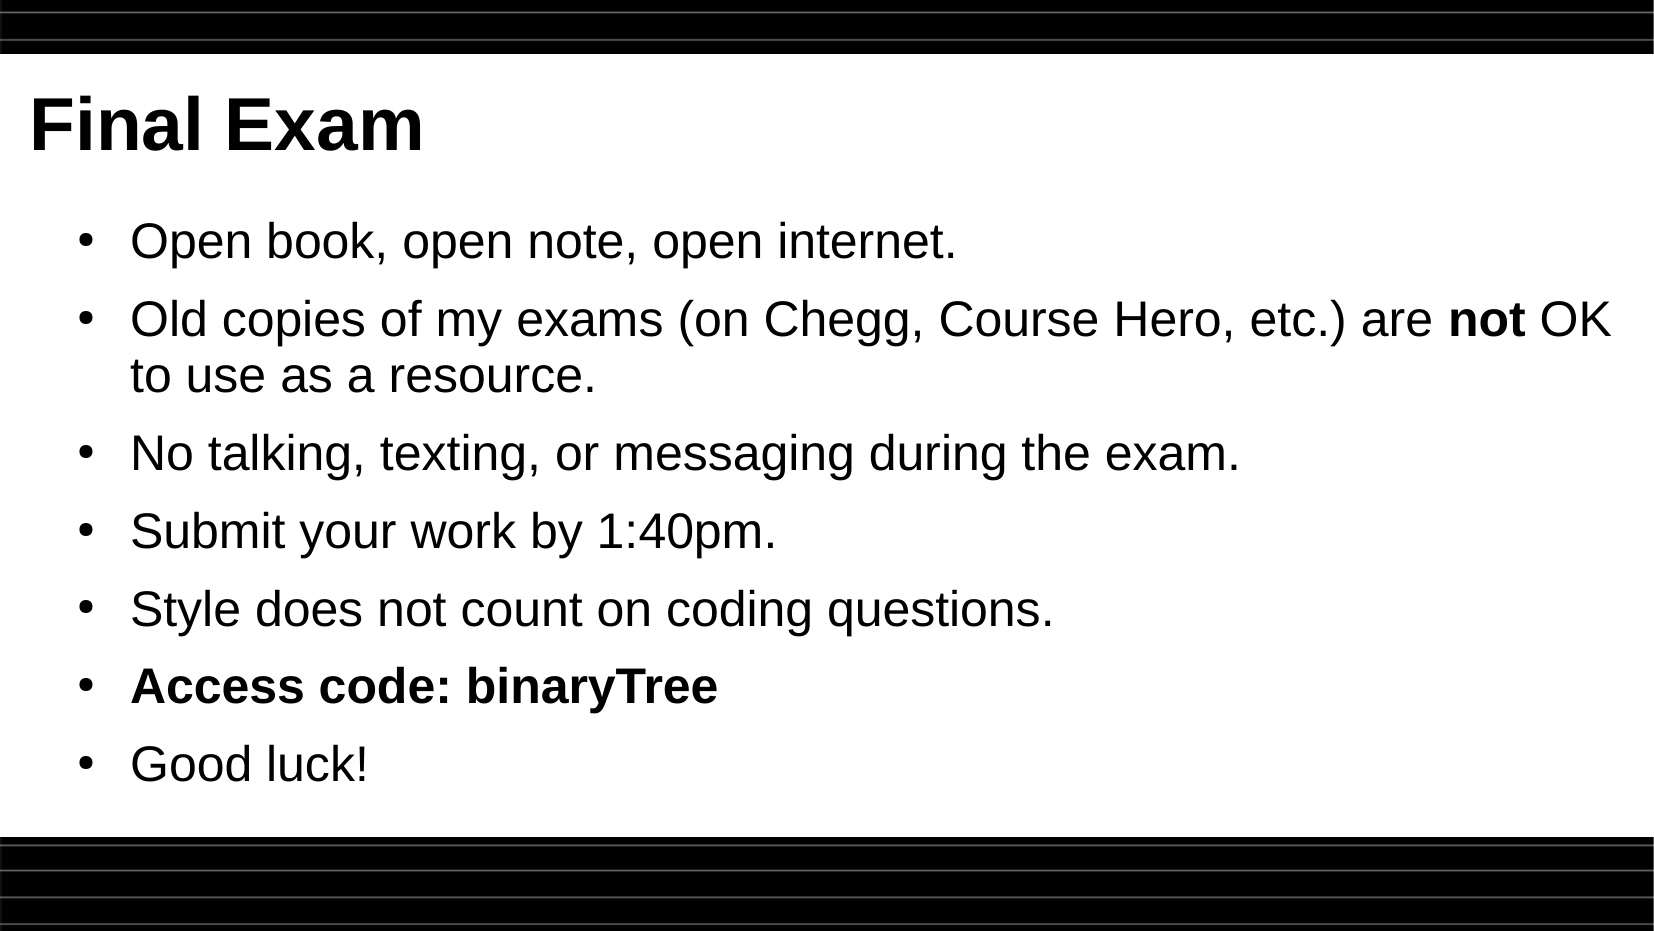

Final Exam
# Open book, open note, open internet.
Old copies of my exams (on Chegg, Course Hero, etc.) are not OK to use as a resource.
No talking, texting, or messaging during the exam.
Submit your work by 1:40pm.
Style does not count on coding questions.
Access code: binaryTree
Good luck!